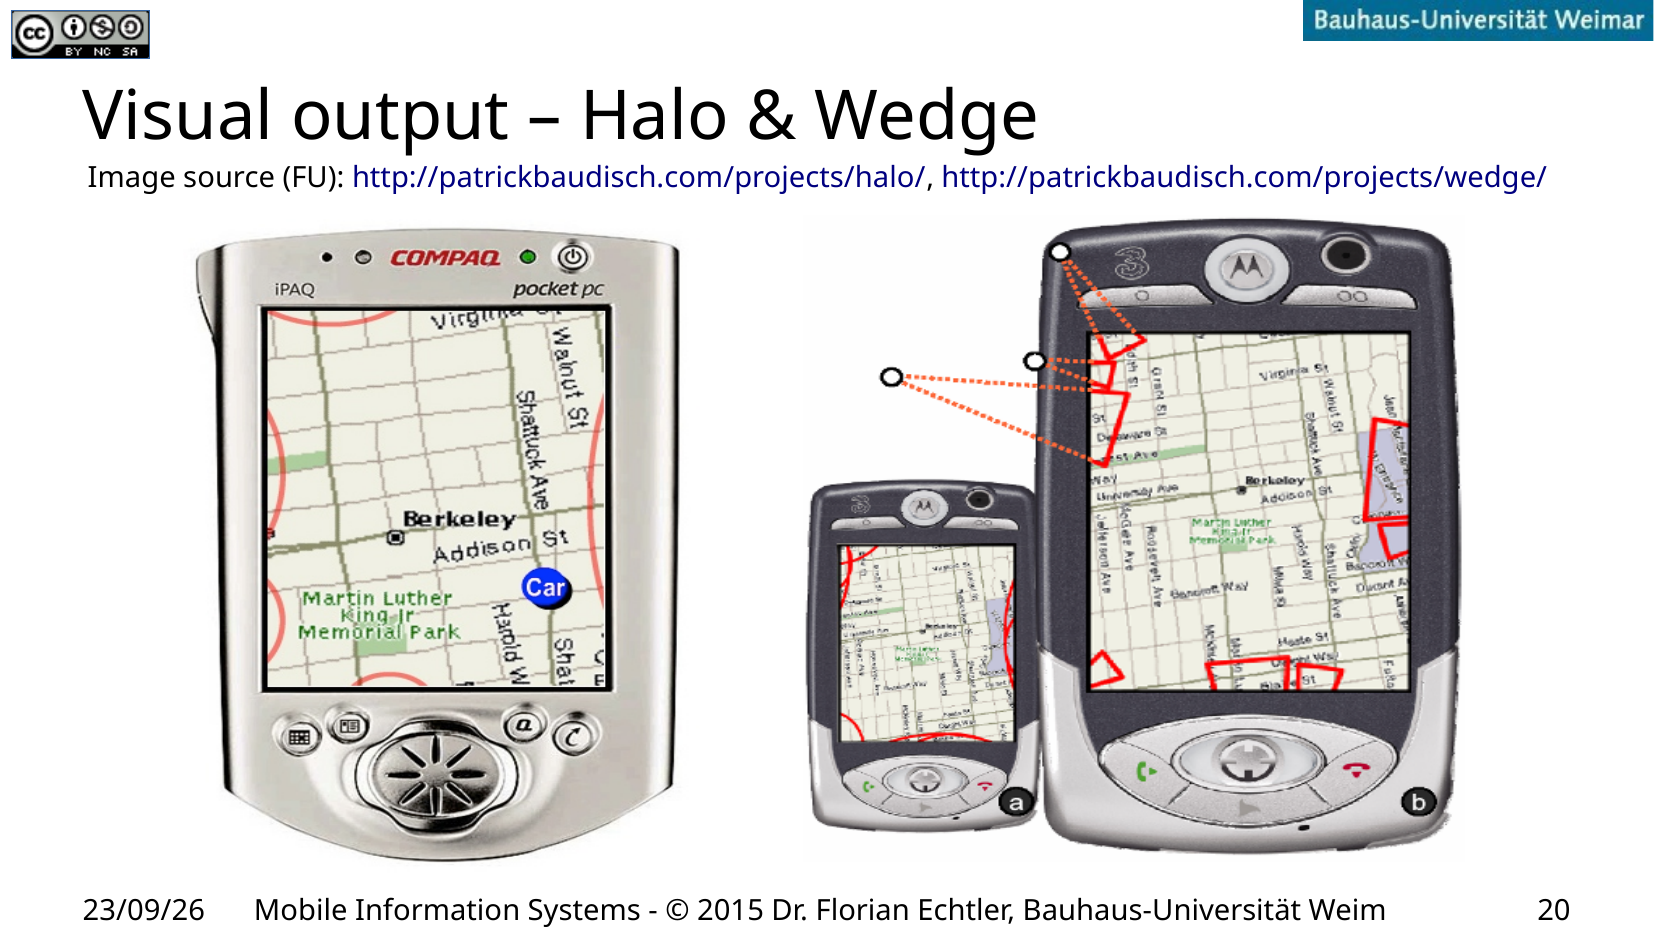

# Visual output – Halo & Wedge
Image source (FU): http://patrickbaudisch.com/projects/halo/, http://patrickbaudisch.com/projects/wedge/
Mobile Information Systems - © 2015 Dr. Florian Echtler, Bauhaus-Universität Weimar
20